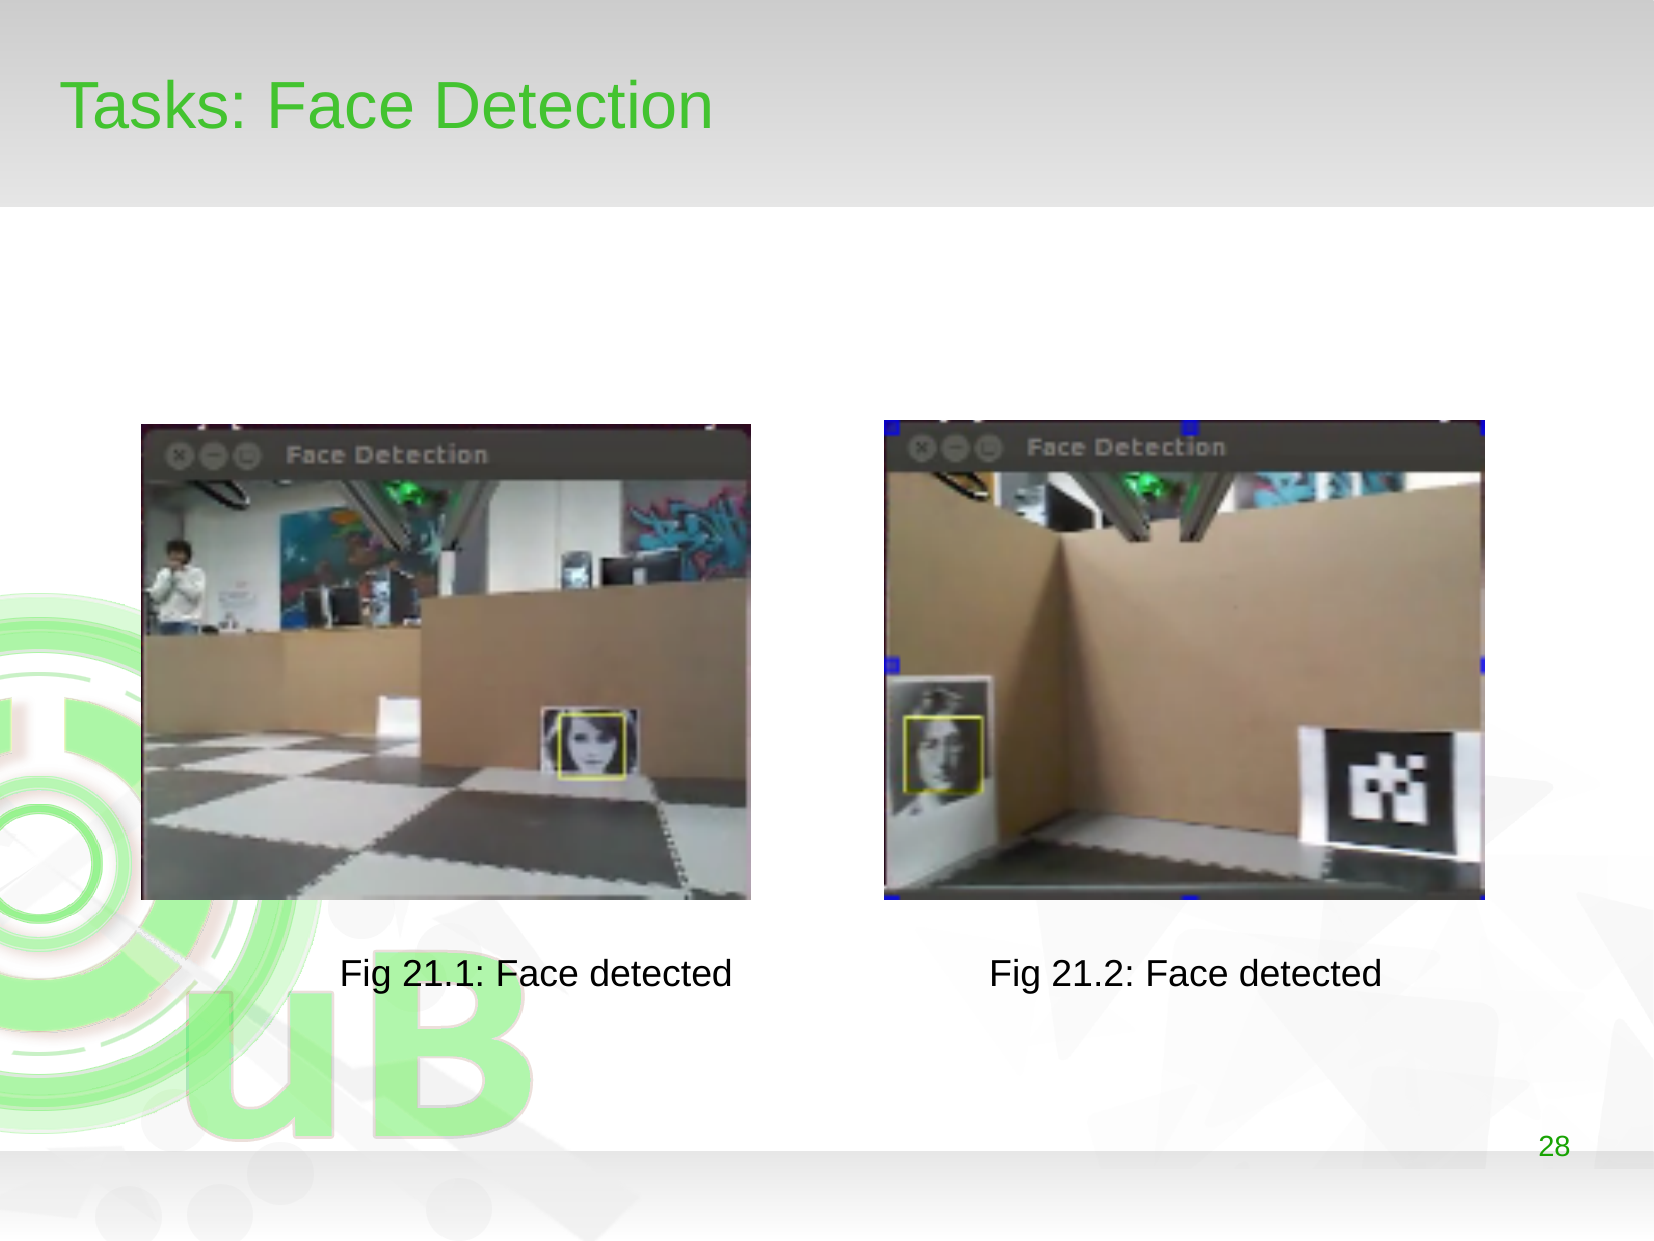

# Tasks: Face Detection
Fig 21.1: Face detected
Fig 21.2: Face detected
28